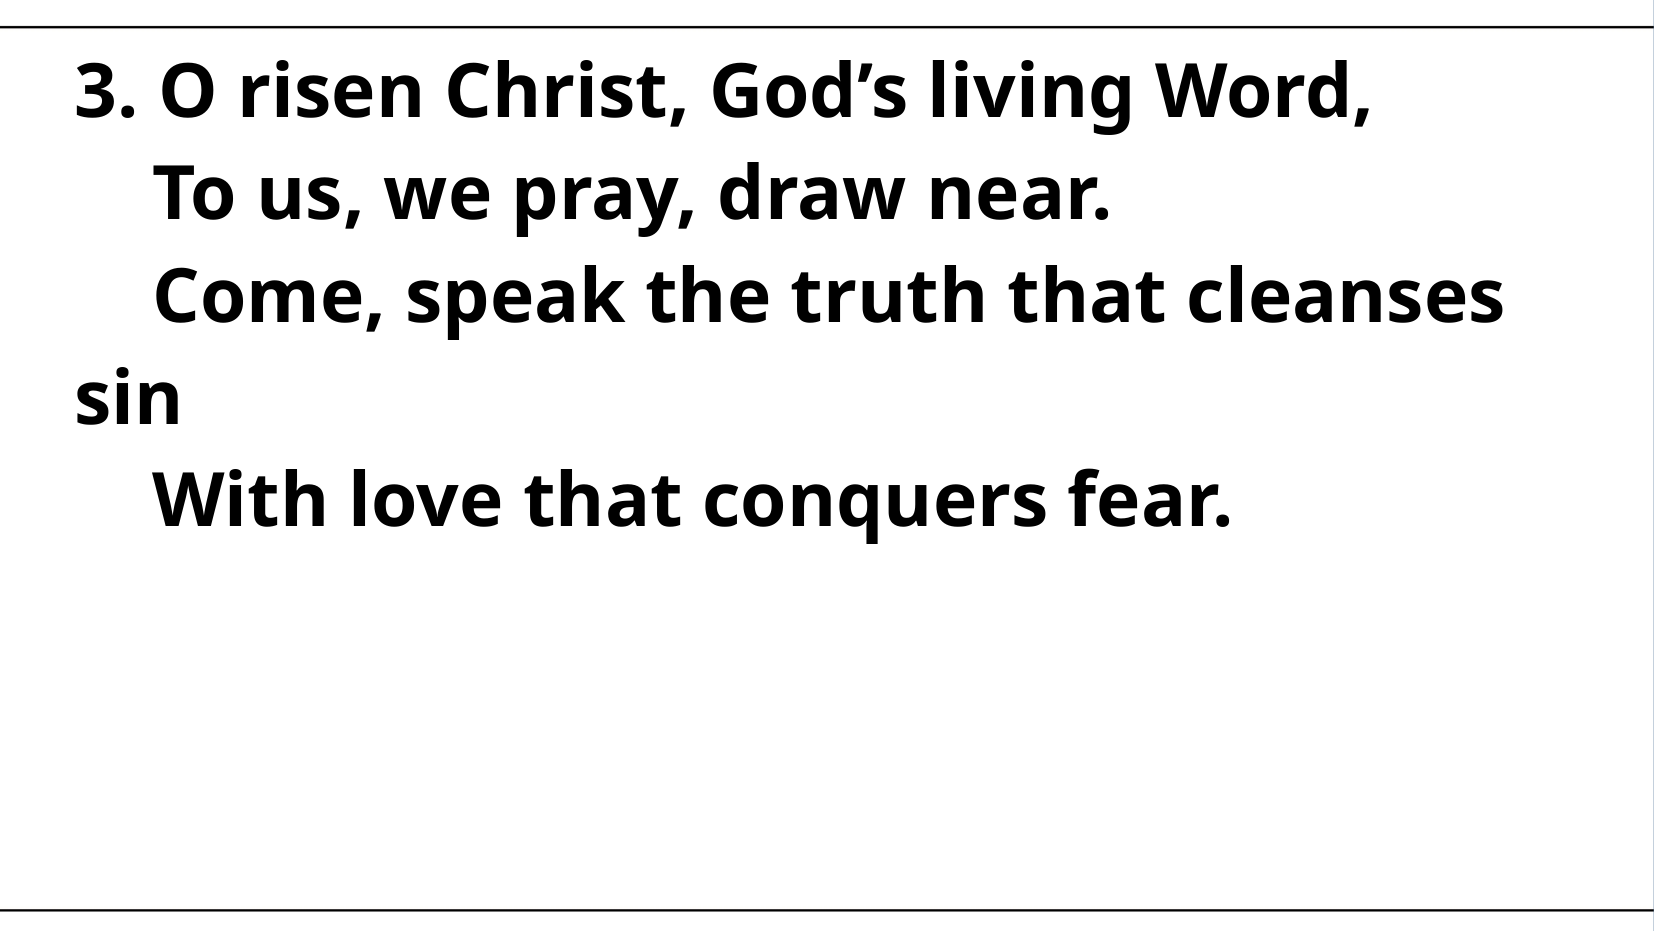

3. O risen Christ, God’s living Word,
 To us, we pray, draw near.
 Come, speak the truth that cleanses sin
 With love that conquers fear.